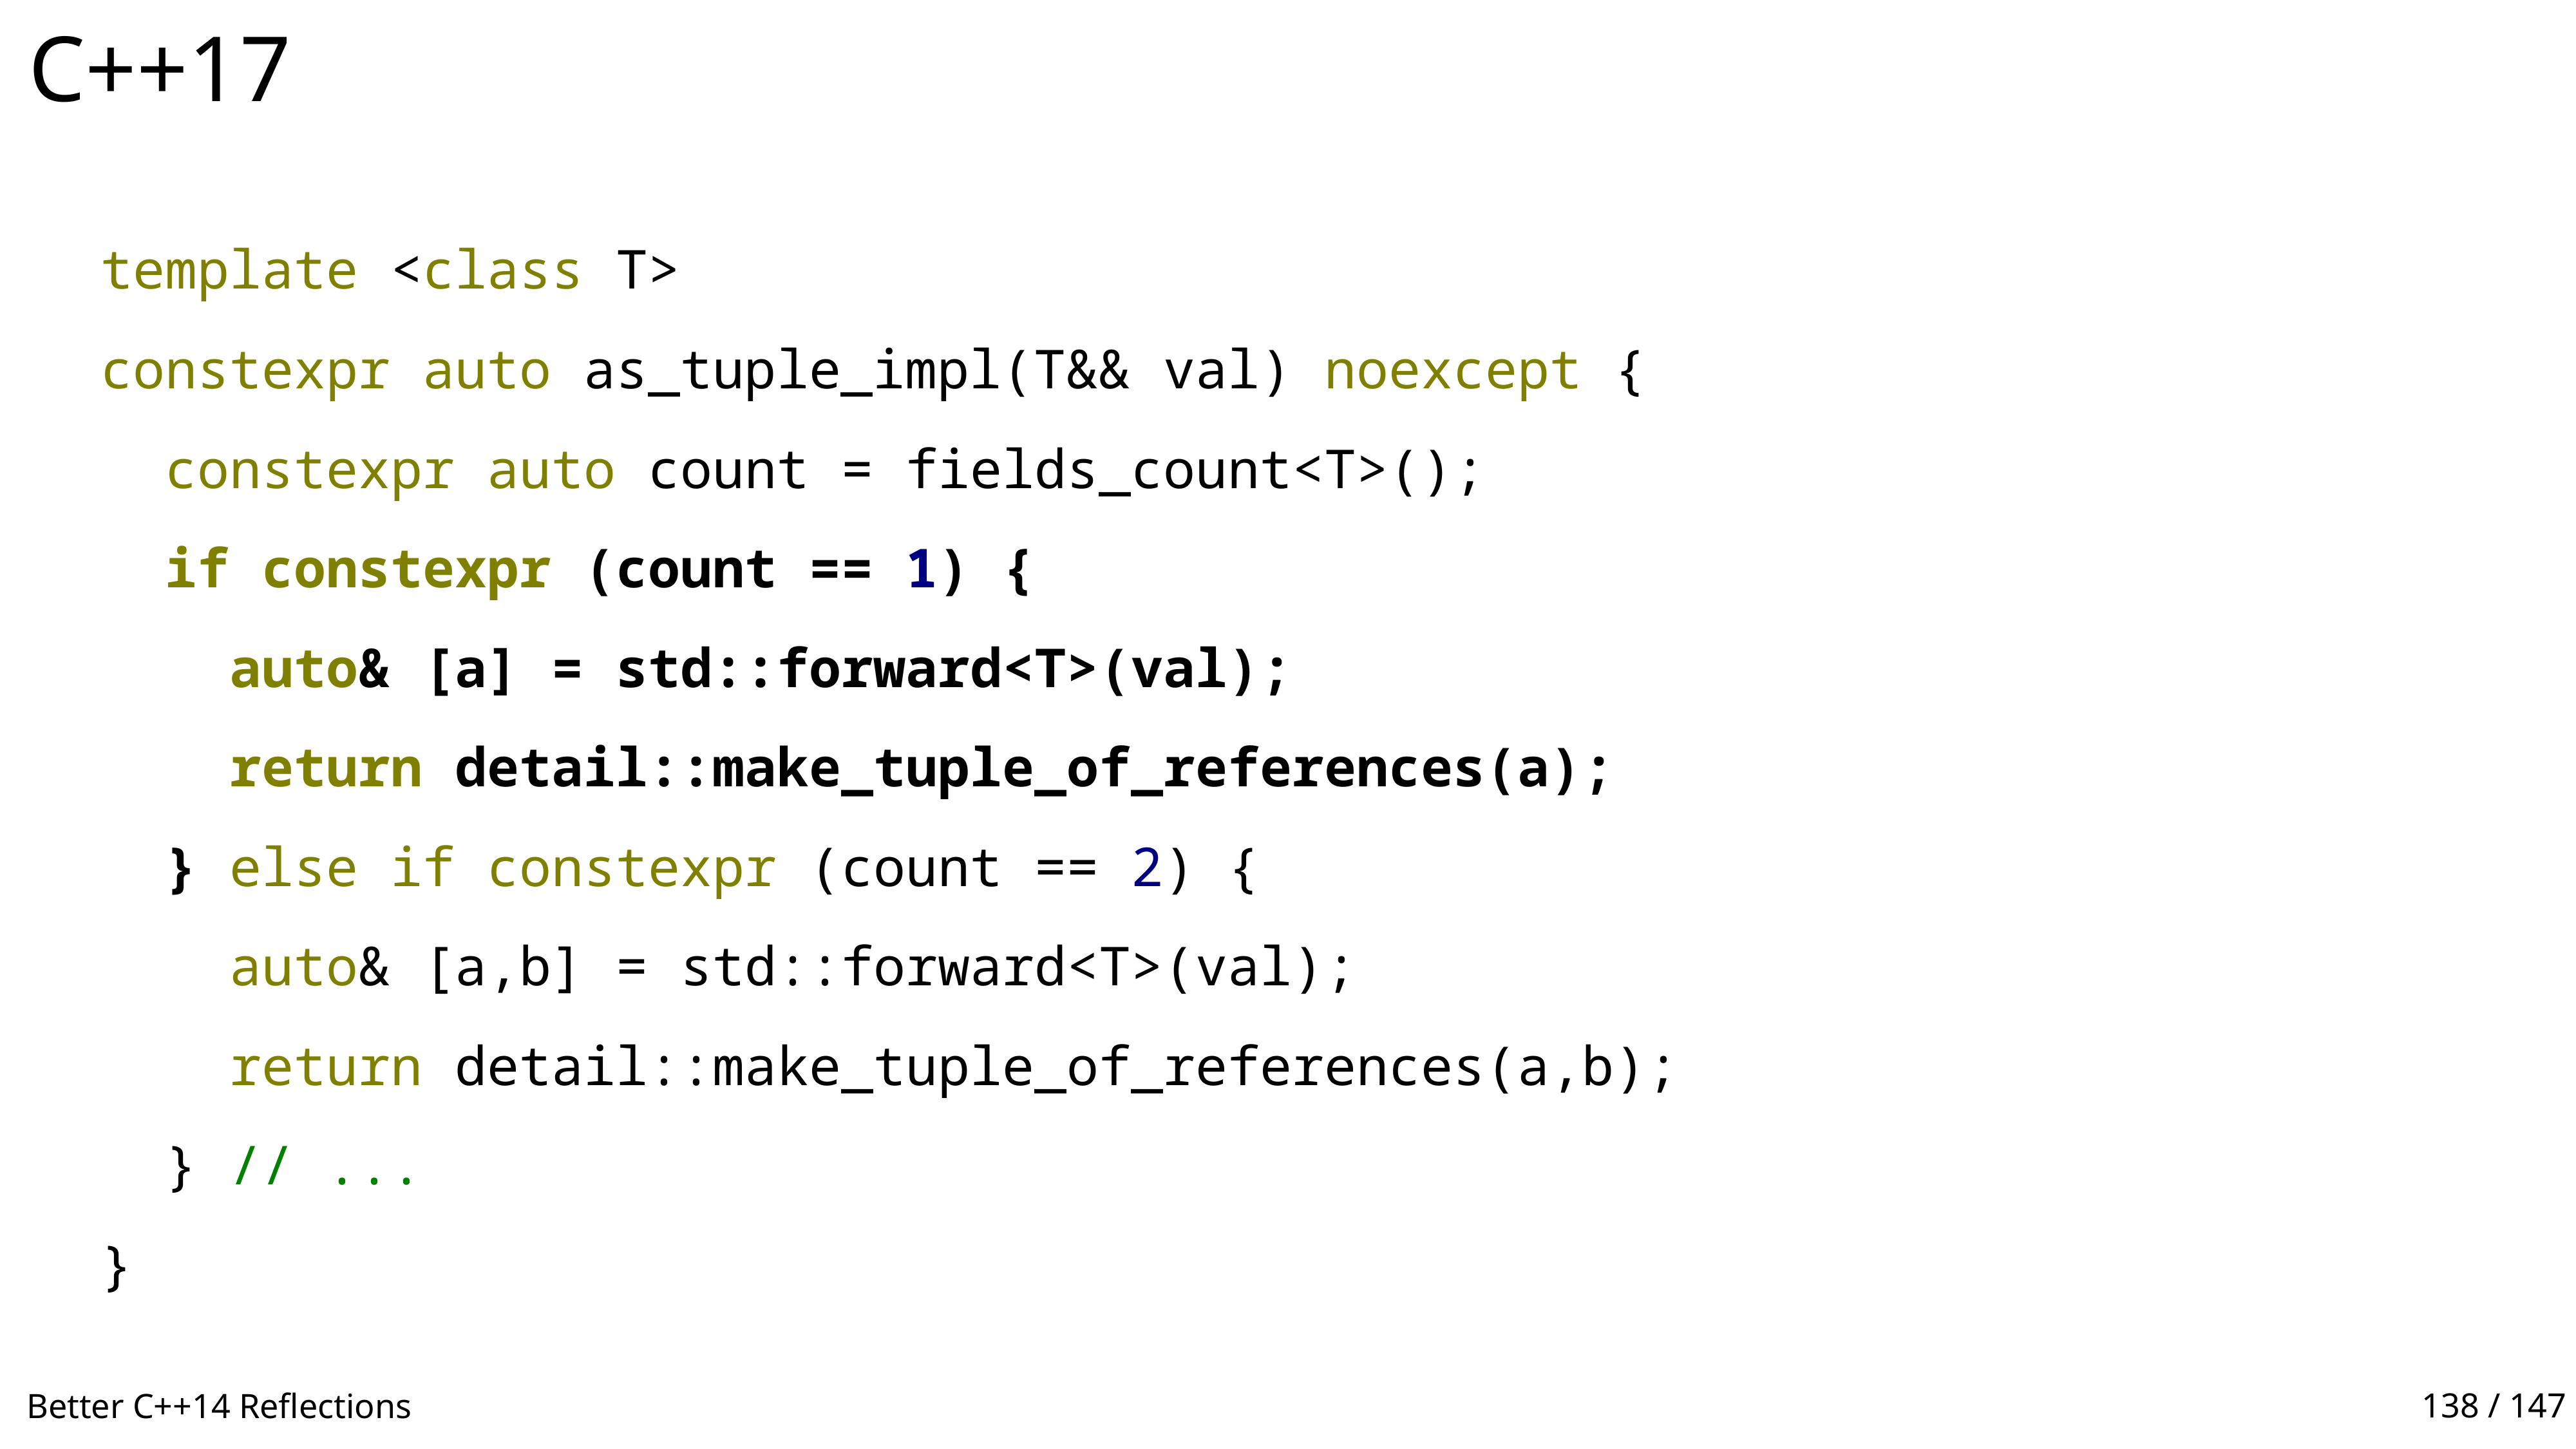

# C++17
template <class T>
constexpr auto as_tuple_impl(T&& val) noexcept {
 constexpr auto count = fields_count<T>();
 if constexpr (count == 1) {
 auto& [a] = std::forward<T>(val);
 return detail::make_tuple_of_references(a);
 } else if constexpr (count == 2) {
 auto& [a,b] = std::forward<T>(val);
 return detail::make_tuple_of_references(a,b);
 } // ...
}
Better C++14 Reflections